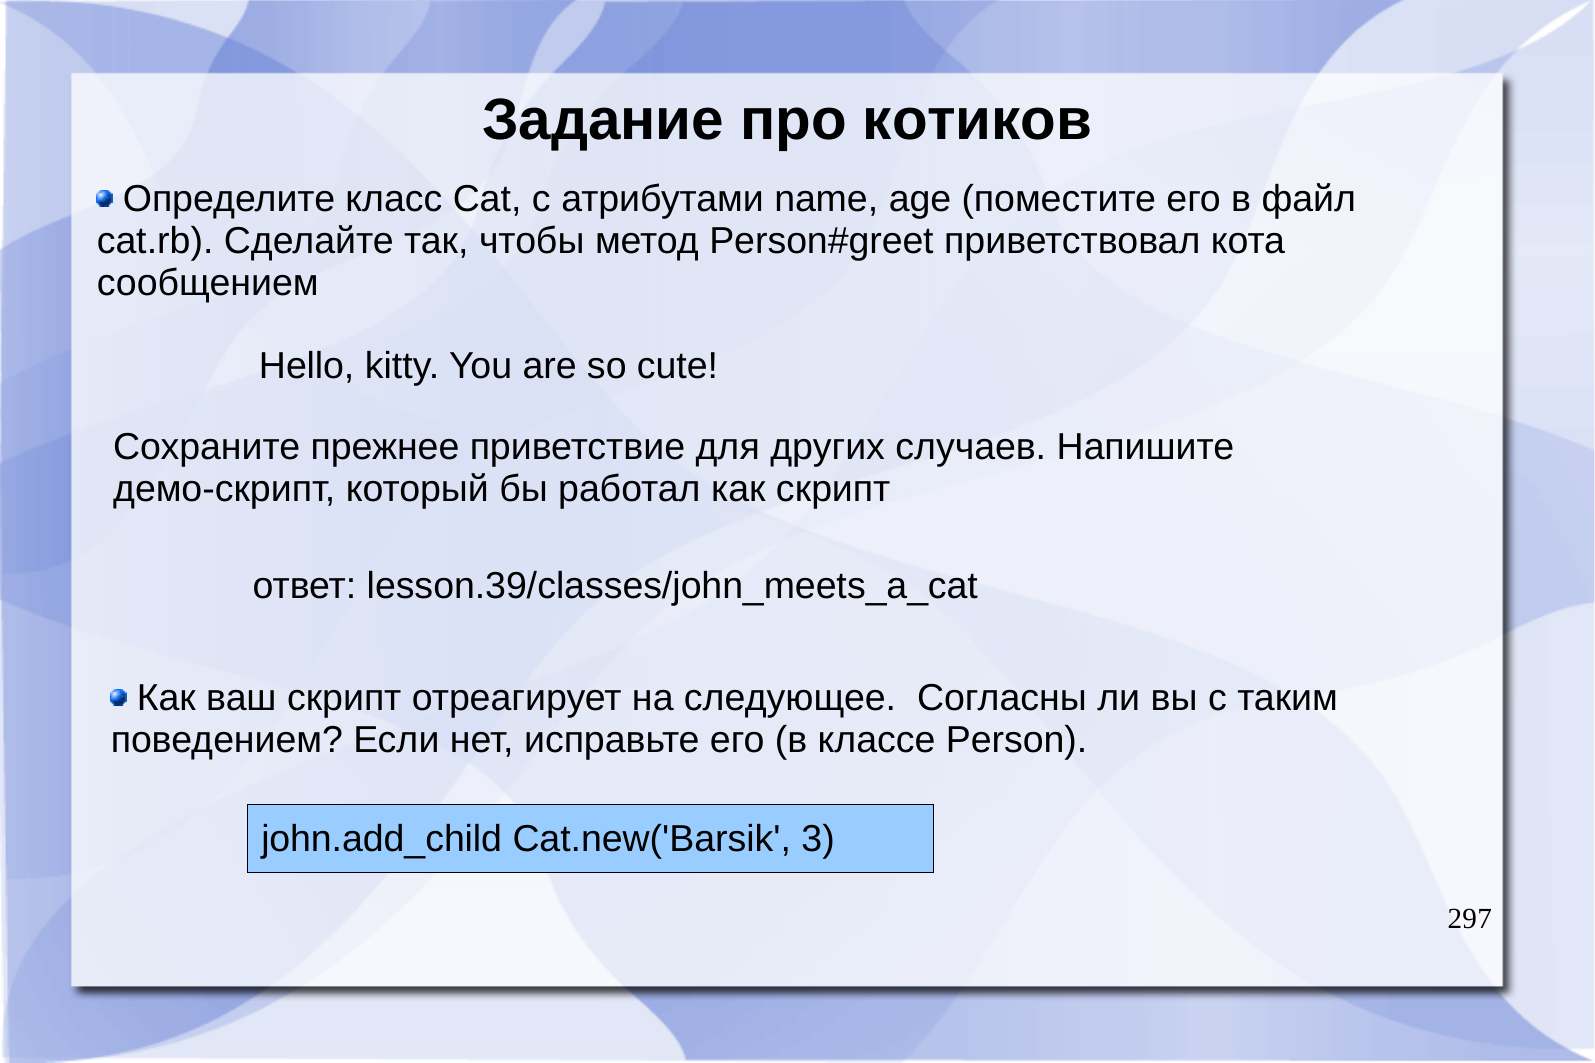

# Задание про котиков
 Определите класс Cat, с атрибутами name, age (поместите его в файл cat.rb). Сделайте так, чтобы метод Person#greet приветствовал кота сообщением
Hello, kitty. You are so cute!
Сохраните прежнее приветствие для других случаев. Напишите демо-скрипт, который бы работал как скрипт
ответ: lesson.39/classes/john_meets_a_cat
 Как ваш скрипт отреагирует на следующее. Согласны ли вы с таким поведением? Если нет, исправьте его (в классе Person).
john.add_child Cat.new('Barsik', 3)
297